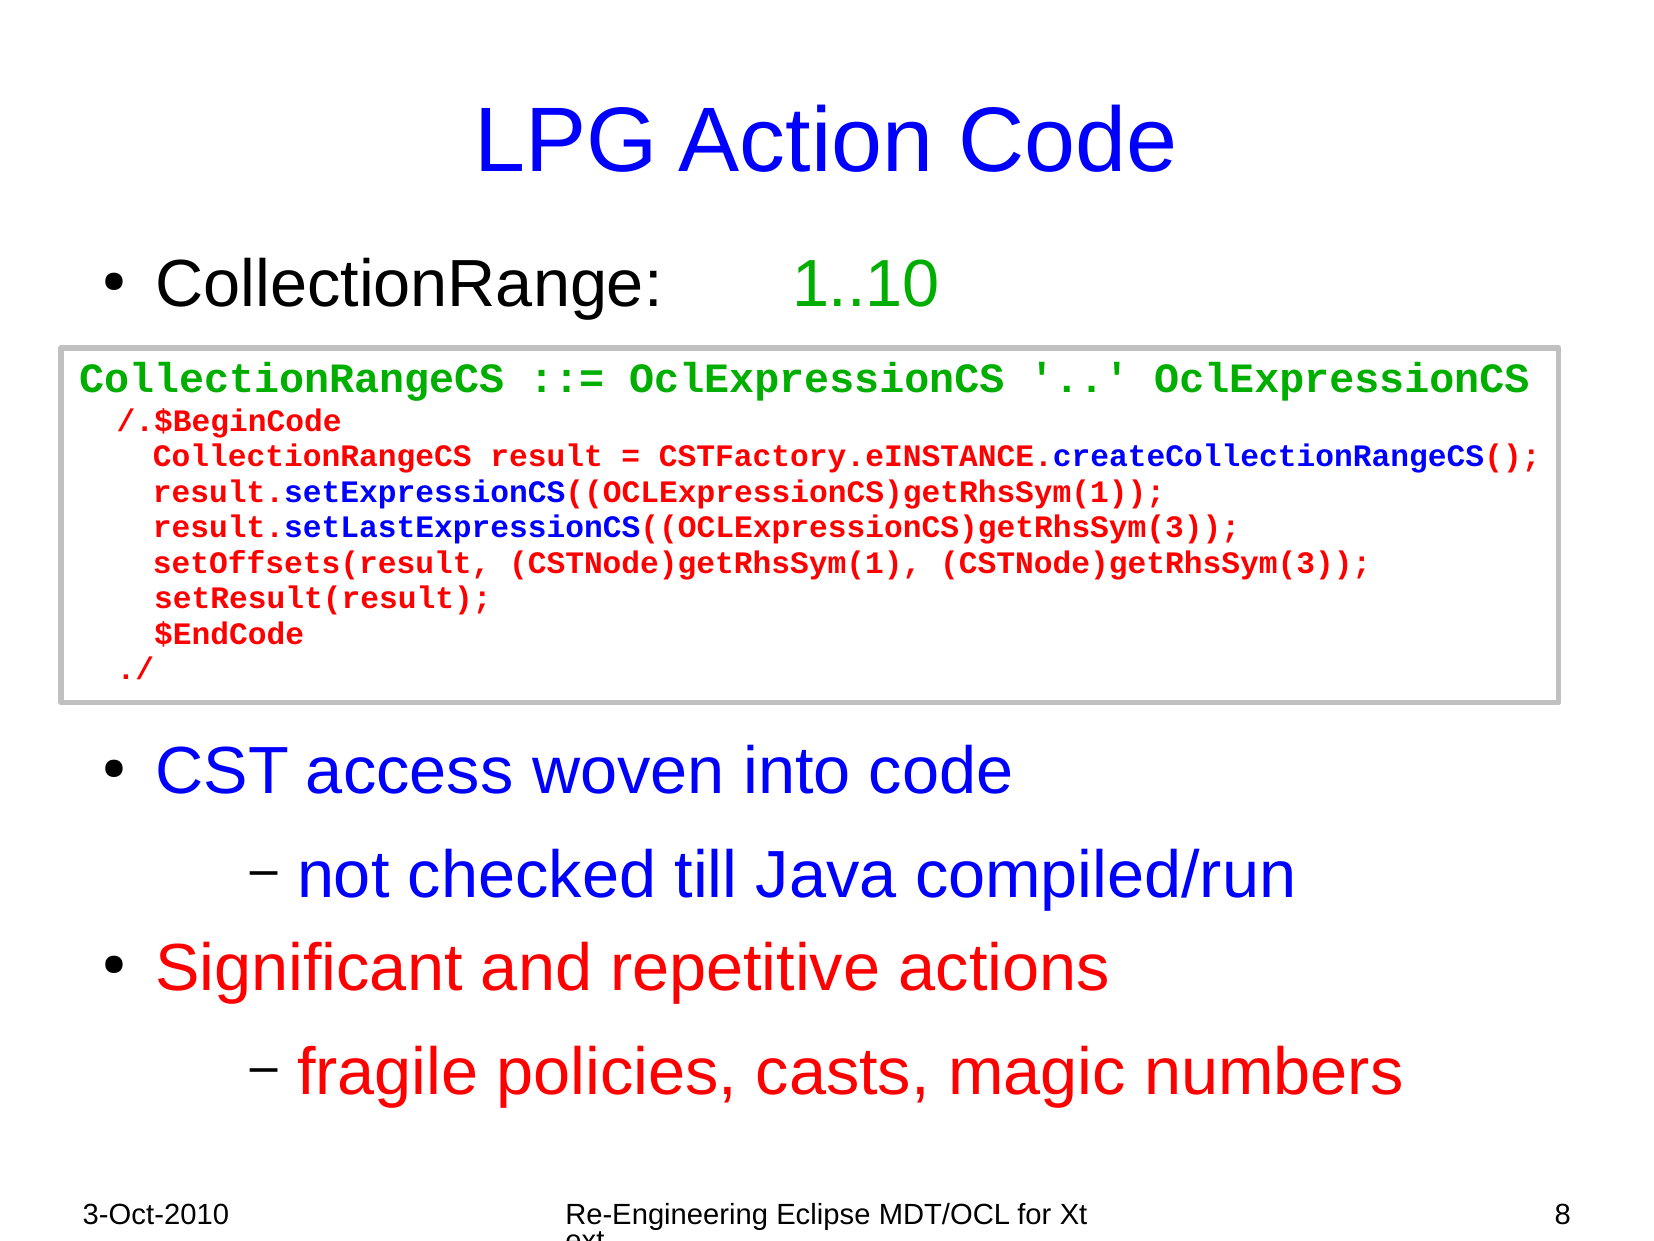

# LPG Action Code
CollectionRange: 1..10
CST access woven into code
not checked till Java compiled/run
Significant and repetitive actions
fragile policies, casts, magic numbers
CollectionRangeCS ::= OclExpressionCS '..' OclExpressionCS
 /.$BeginCode
	CollectionRangeCS result = CSTFactory.eINSTANCE.createCollectionRangeCS();
	result.setExpressionCS((OCLExpressionCS)getRhsSym(1));
	result.setLastExpressionCS((OCLExpressionCS)getRhsSym(3));
	setOffsets(result, (CSTNode)getRhsSym(1), (CSTNode)getRhsSym(3));
 setResult(result);
 $EndCode
 ./
3-Oct-2010
Re-Engineering Eclipse MDT/OCL for Xtext
8